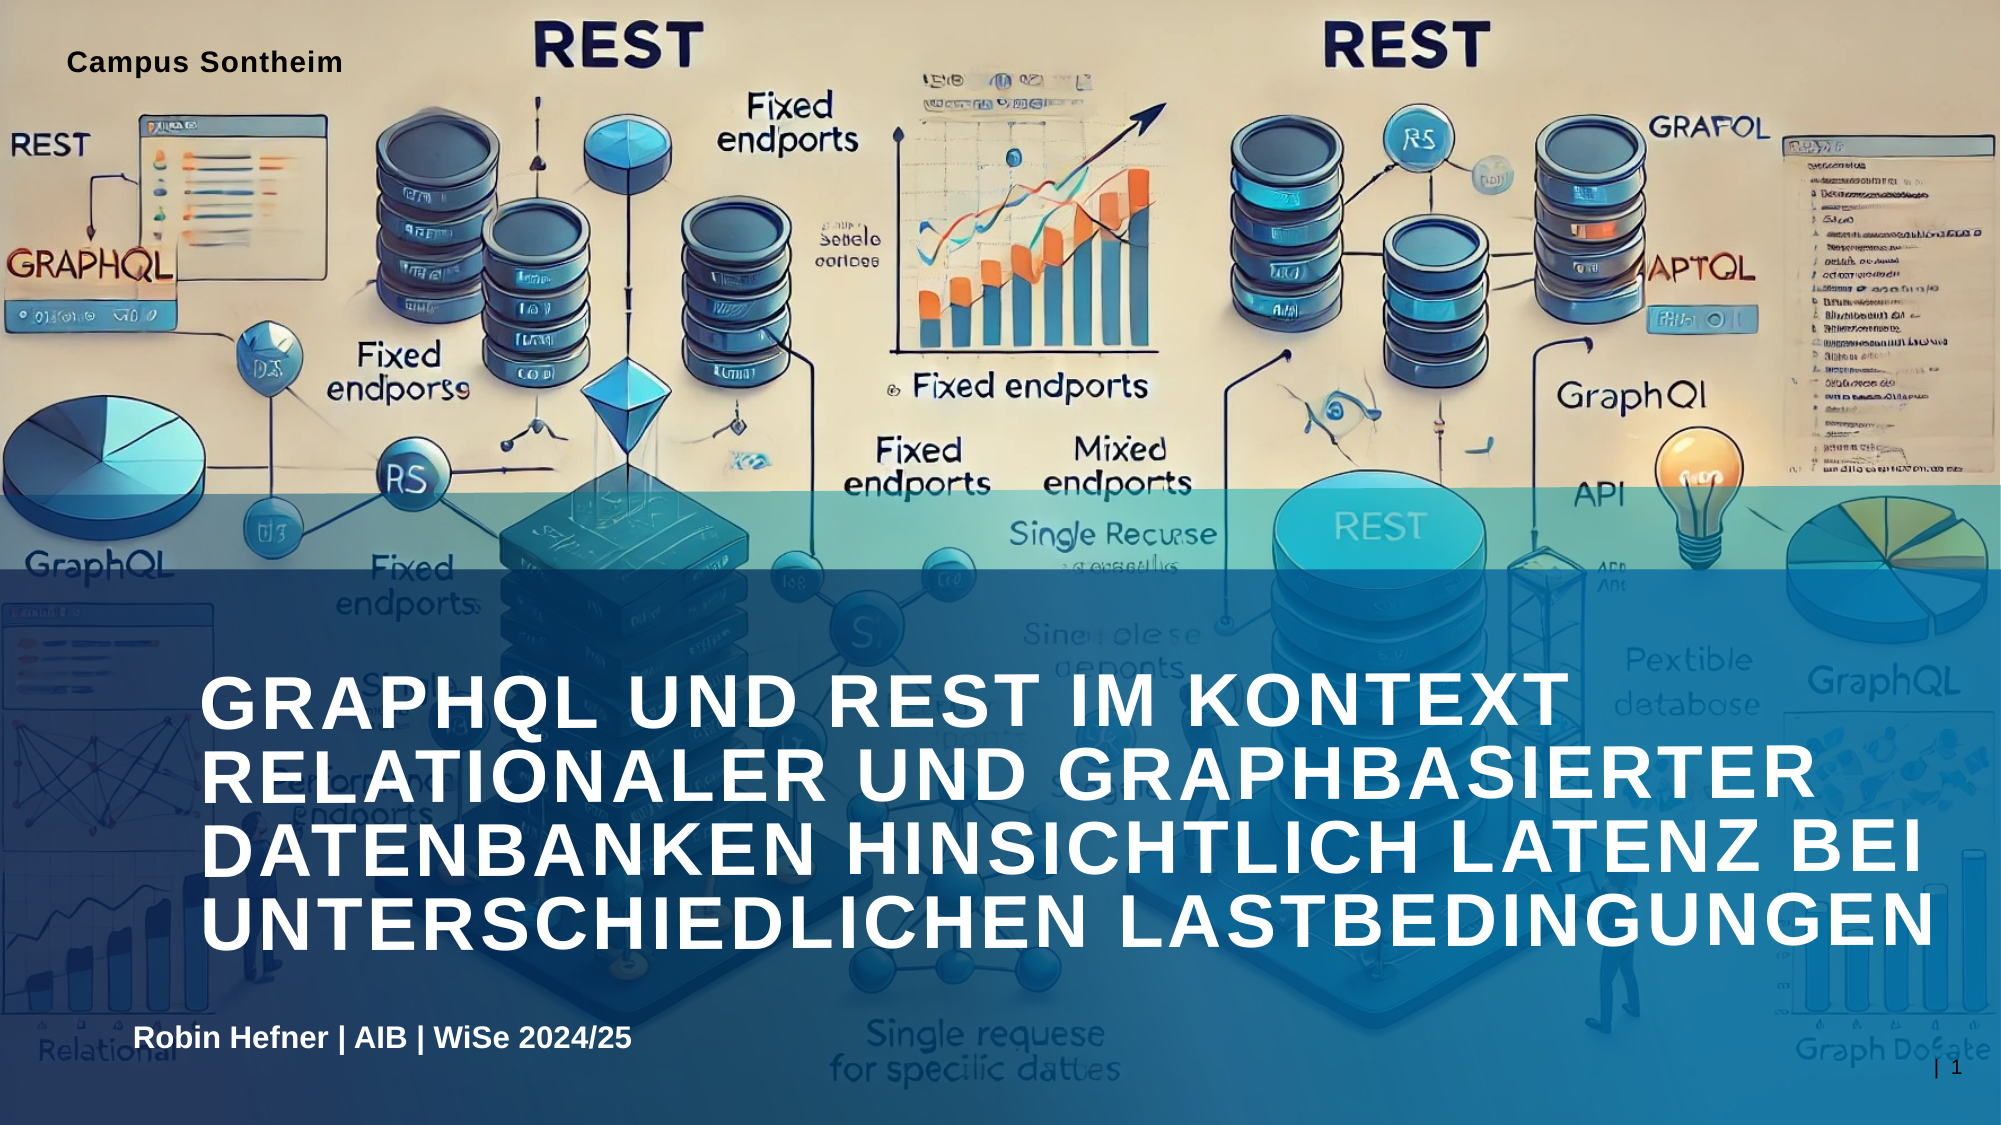

Campus Sontheim
# GraphQL und REST im Kontext relationaler und graphbasierter Datenbanken hinsichtlich Latenz bei unterschiedlichen Lastbedingungen
Robin Hefner | AIB | WiSe 2024/25
Bachelor Kolloquium | Robin Hefner | AIB | WiSe 2024/25